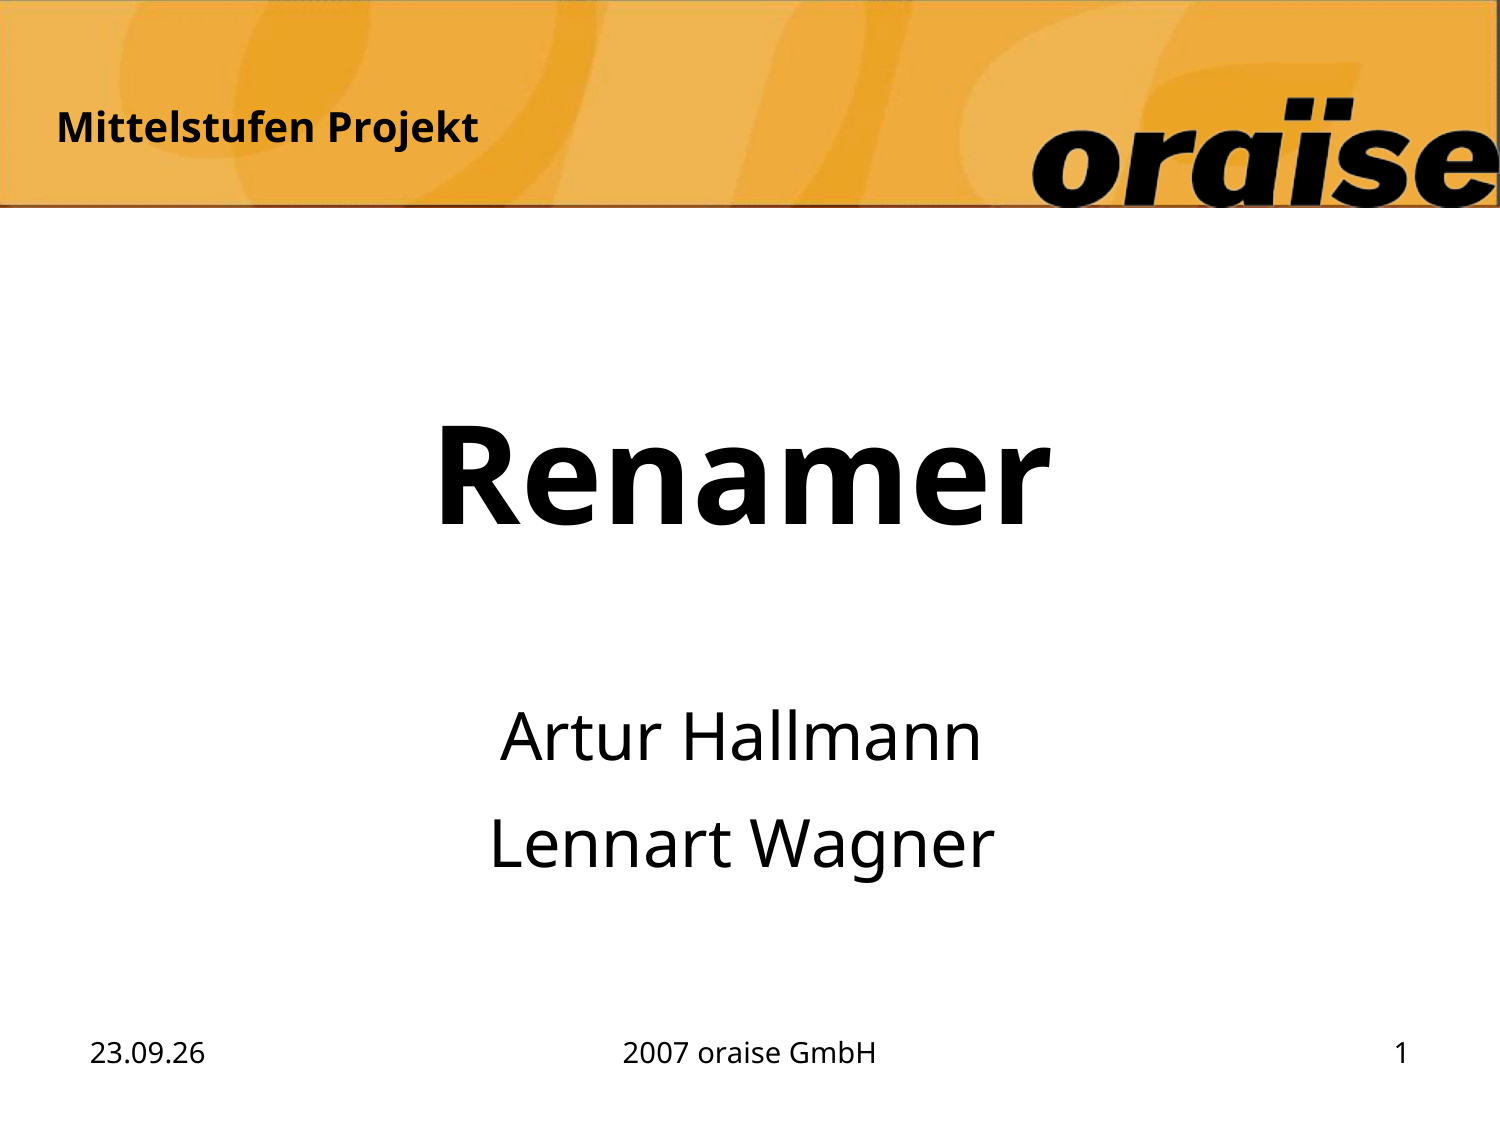

Mittelstufen Projekt
# Renamer
Artur Hallmann
Lennart Wagner
2007 oraise GmbH
1